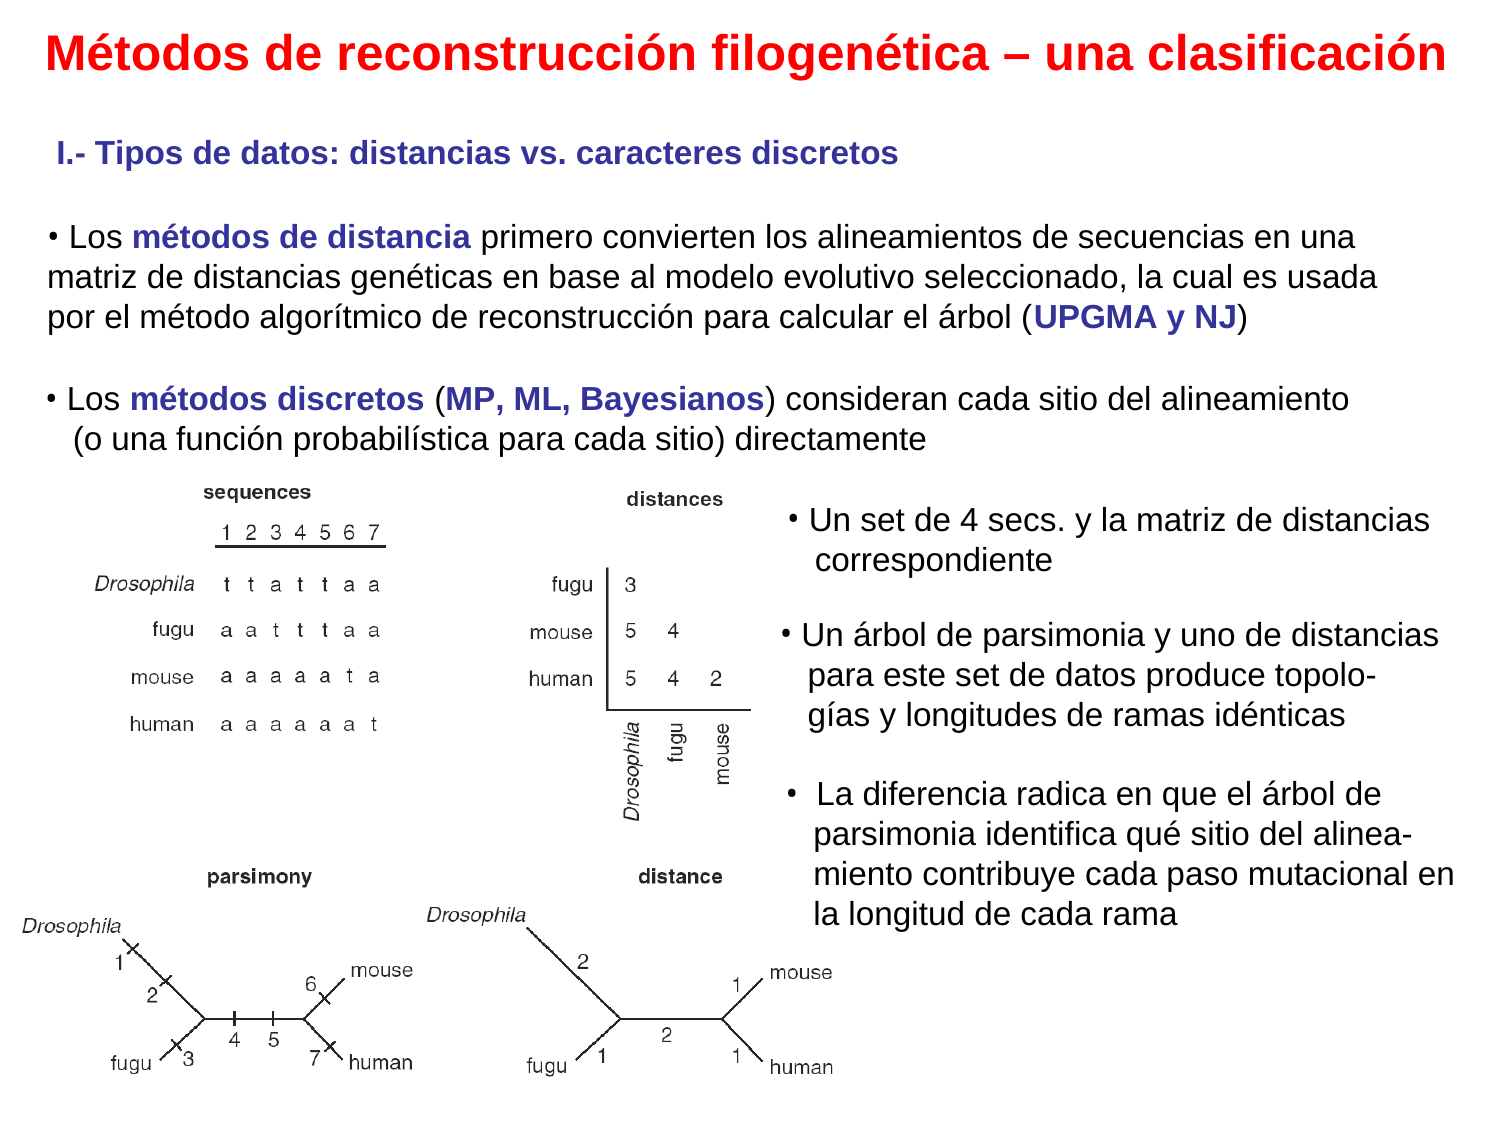

Métodos de reconstrucción filogenética – una clasificación
I.- Tipos de datos: distancias vs. caracteres discretos
 Los métodos de distancia primero convierten los alineamientos de secuencias en una
matriz de distancias genéticas en base al modelo evolutivo seleccionado, la cual es usada
por el método algorítmico de reconstrucción para calcular el árbol (UPGMA y NJ)
 Los métodos discretos (MP, ML, Bayesianos) consideran cada sitio del alineamiento
 (o una función probabilística para cada sitio) directamente
 Un set de 4 secs. y la matriz de distancias
 correspondiente
 Un árbol de parsimonia y uno de distancias
 para este set de datos produce topolo-
 gías y longitudes de ramas idénticas
 La diferencia radica en que el árbol de
 parsimonia identifica qué sitio del alinea-
 miento contribuye cada paso mutacional en
 la longitud de cada rama